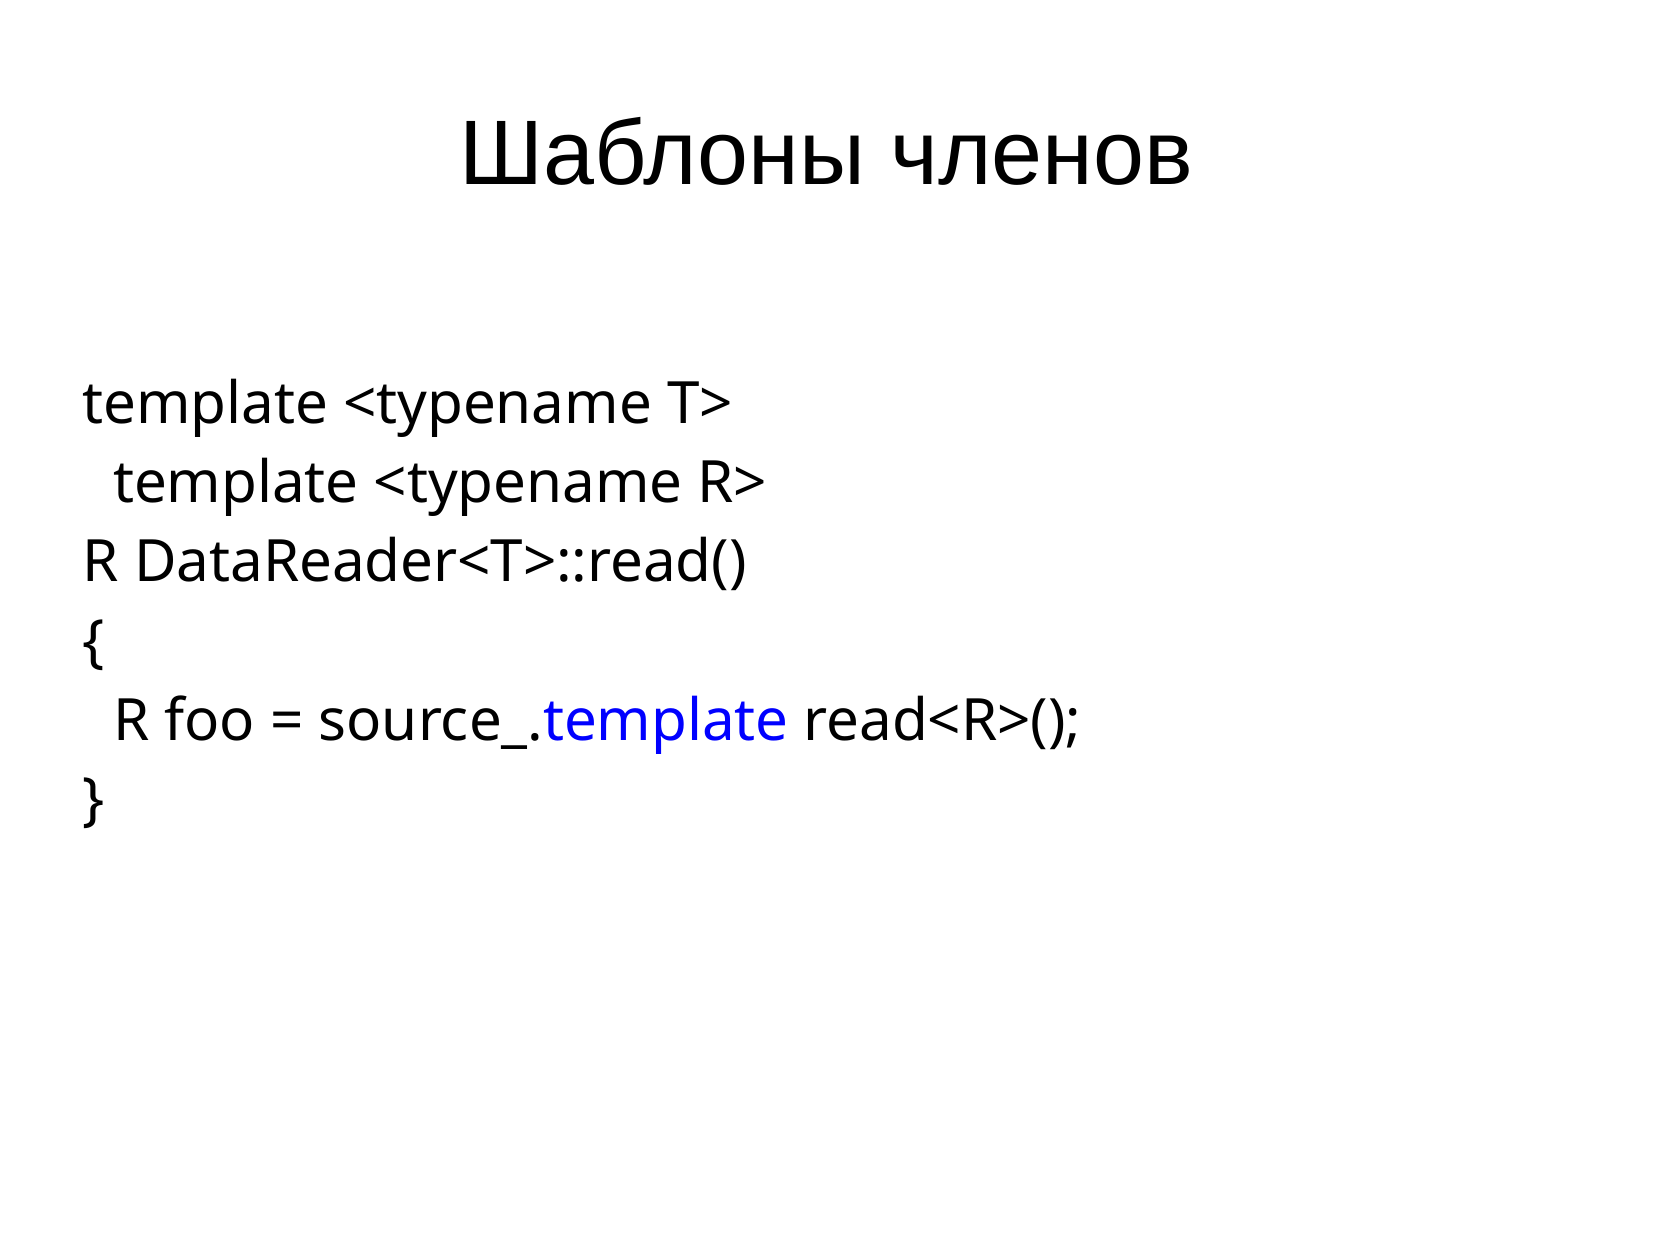

# Шаблоны членов
template <typename T>
 template <typename R>
R DataReader<T>::read()
{
 R foo = source_.template read<R>();
}